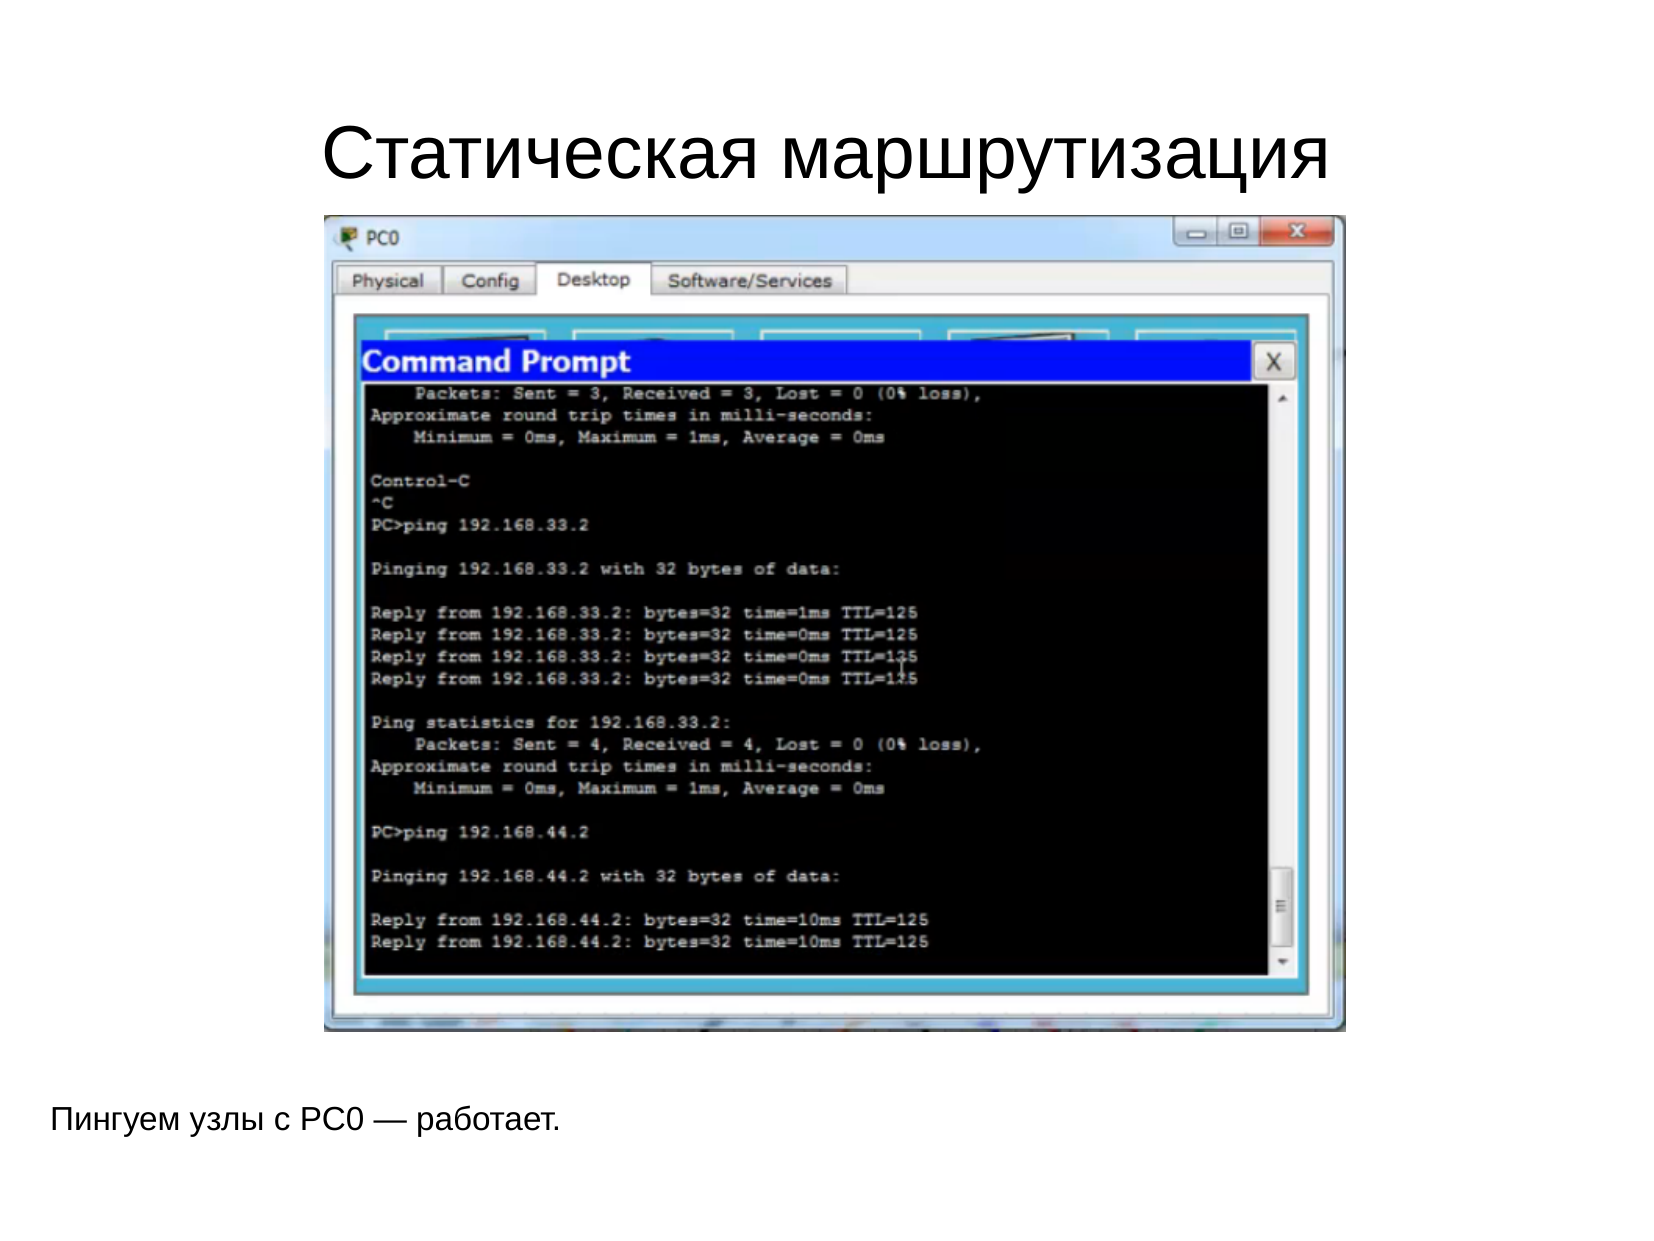

# Статическая маршрутизация
Пингуем узлы с PC0 — работает.